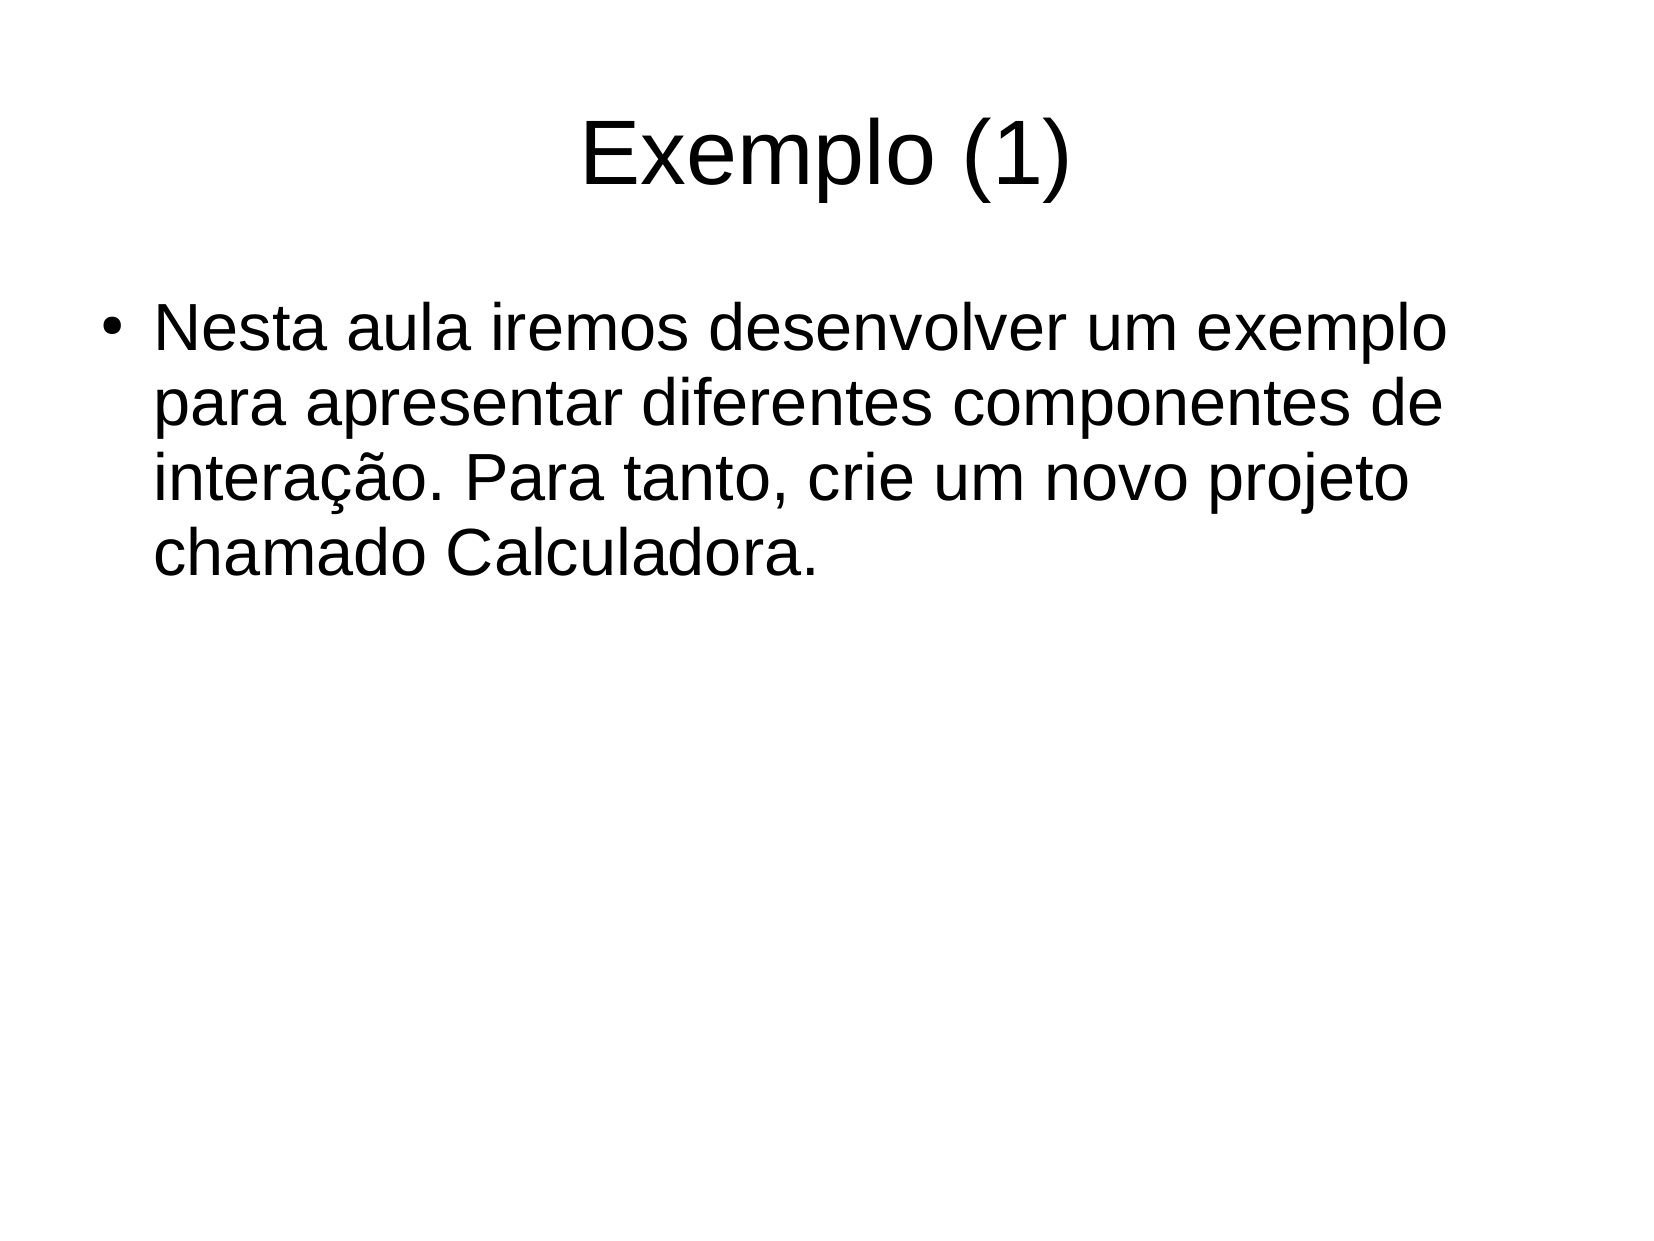

# Exemplo (1)
Nesta aula iremos desenvolver um exemplo para apresentar diferentes componentes de interação. Para tanto, crie um novo projeto chamado Calculadora.